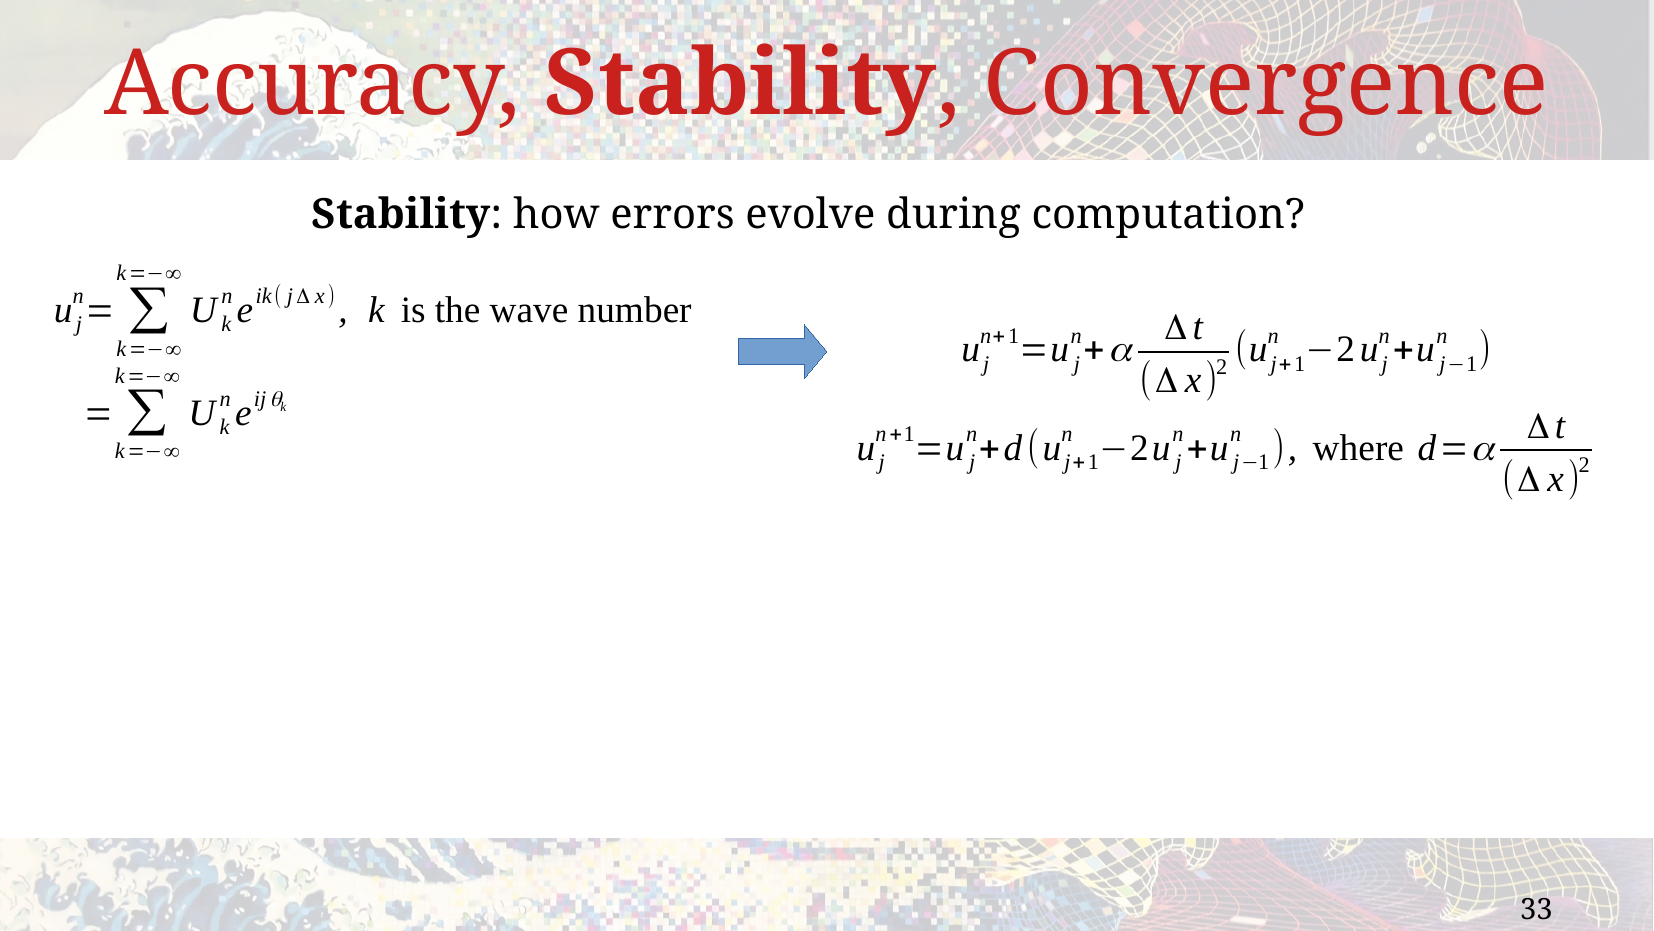

# Accuracy, Stability, Convergence
Stability: how errors evolve during computation?